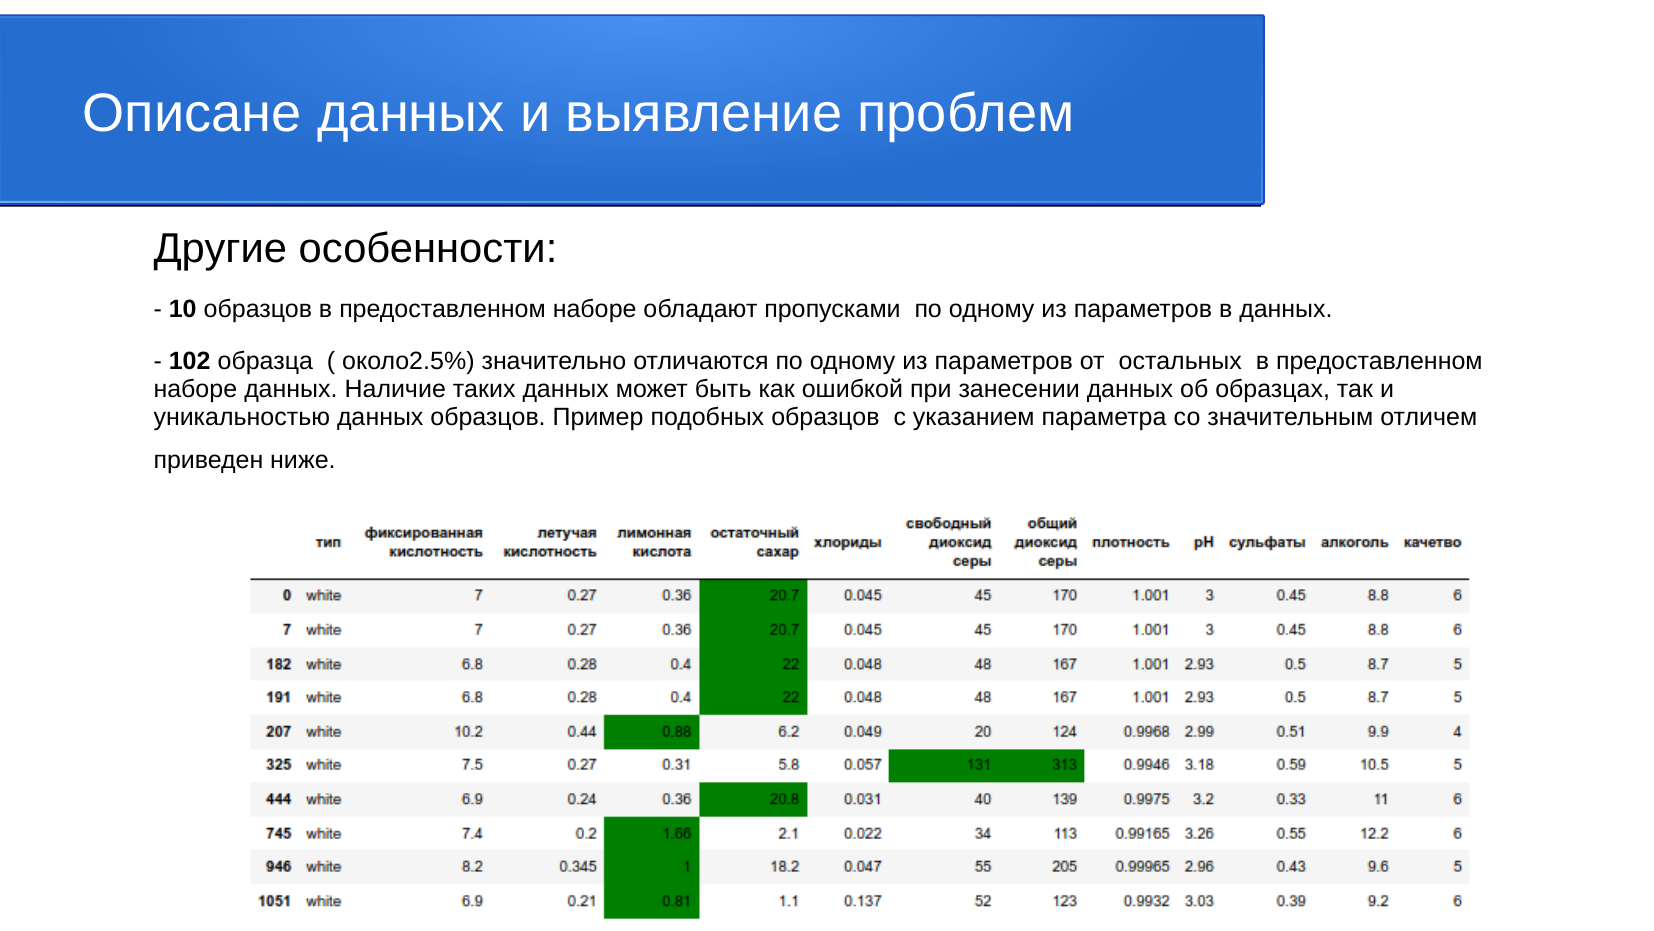

# Описане данных и выявление проблем
Другие особенности:
- 10 образцов в предоставленном наборе обладают пропусками по одному из параметров в данных.
- 102 образца ( около2.5%) значительно отличаются по одному из параметров от остальных в предоставленном наборе данных. Наличие таких данных может быть как ошибкой при занесении данных об образцах, так и уникальностью данных образцов. Пример подобных образцов с указанием параметра со значительным отличем приведен ниже.